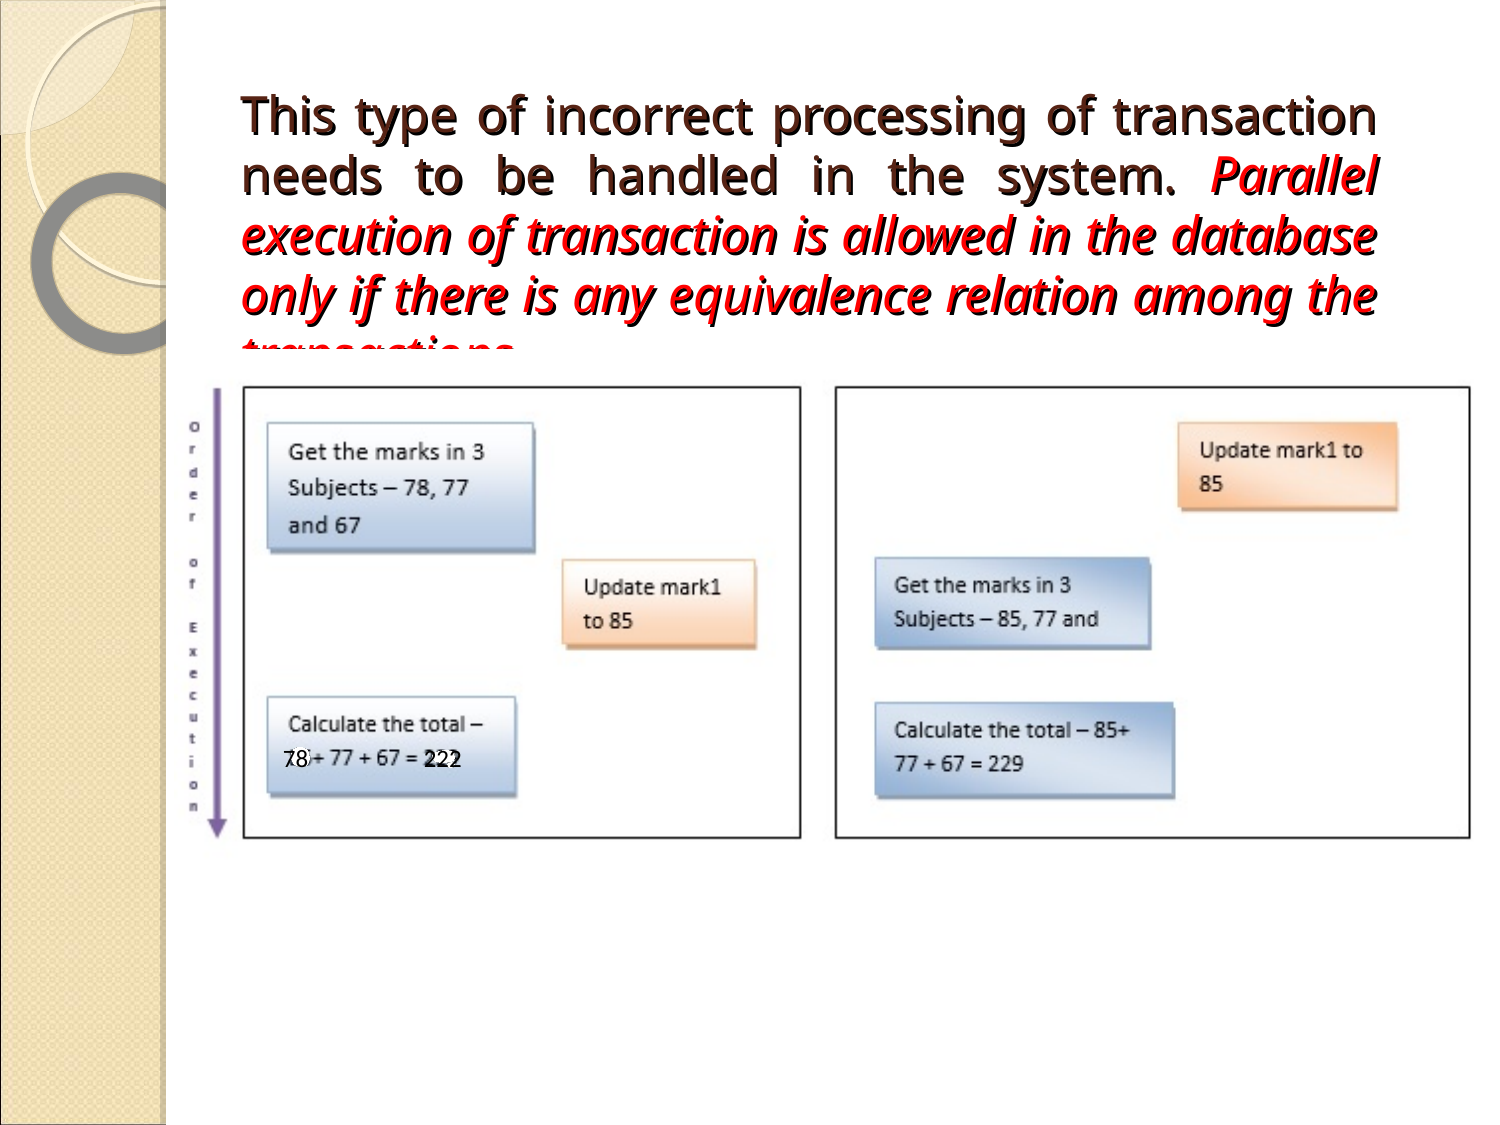

# This type of incorrect processing of transaction needs to be handled in the system. Parallel execution of transaction is allowed in the database only if there is any equivalence relation among the transactions.
 78
 222